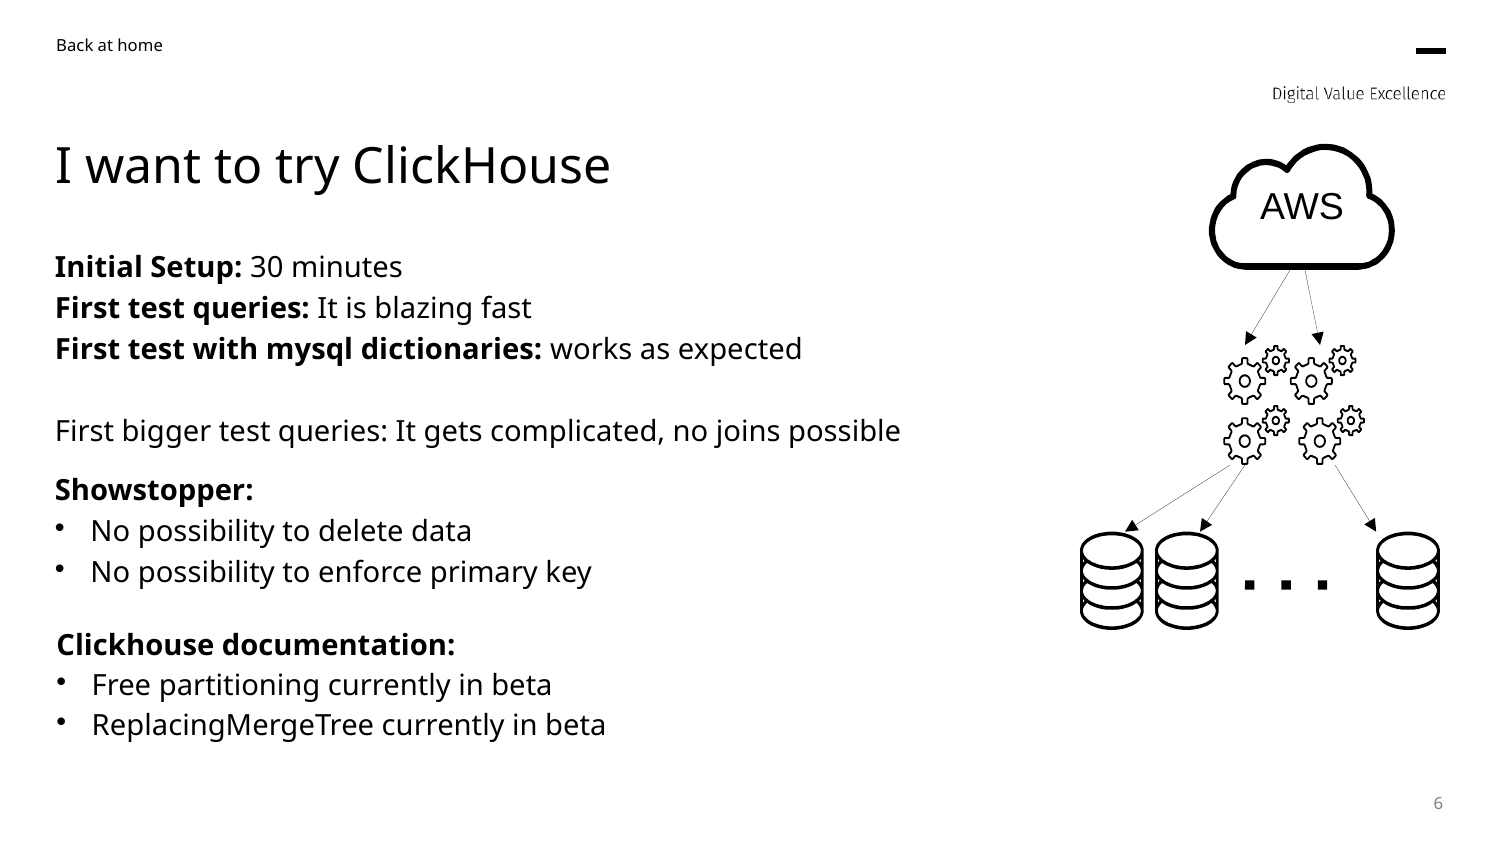

Back at home
I want to try ClickHouse
AWS
Initial Setup: 30 minutes
First test queries: It is blazing fast
First test with mysql dictionaries: works as expected
First bigger test queries: It gets complicated, no joins possible
Showstopper:
No possibility to delete data
No possibility to enforce primary key
Clickhouse documentation:
Free partitioning currently in beta
ReplacingMergeTree currently in beta